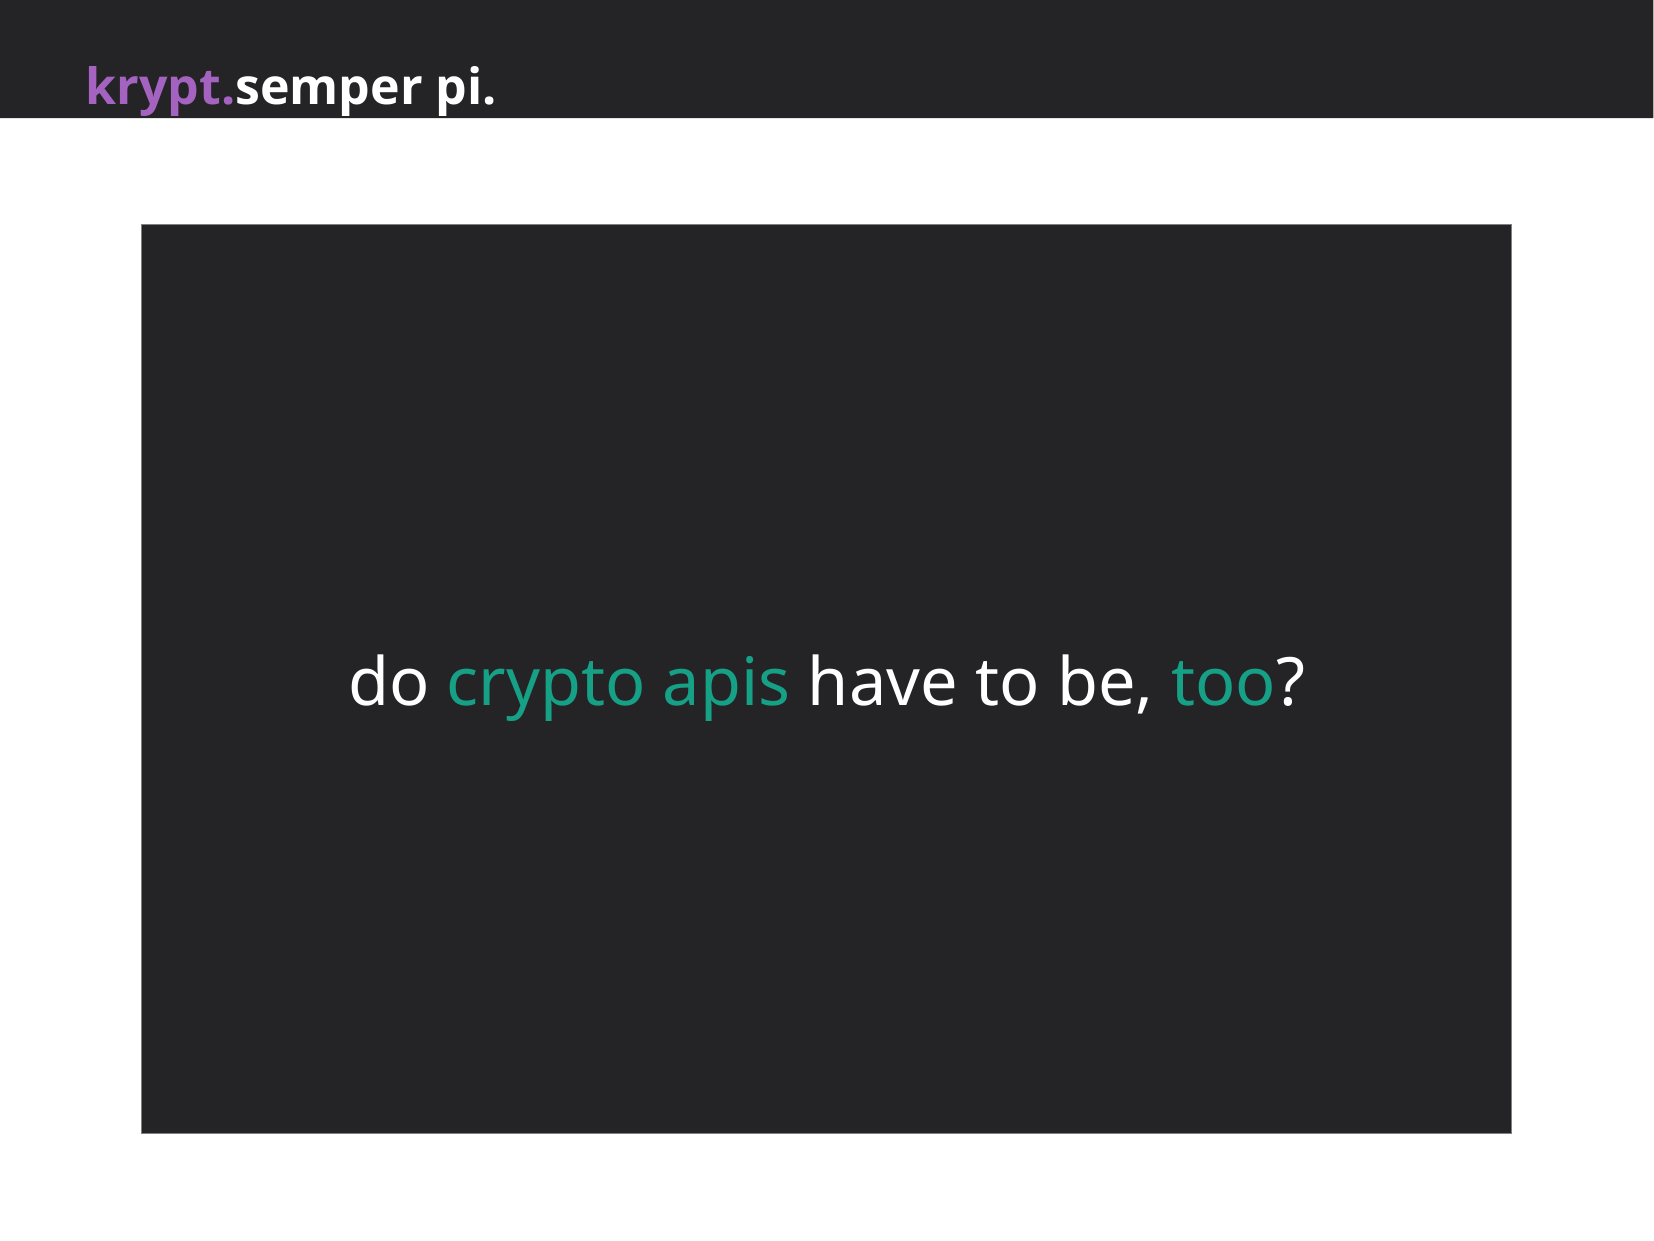

krypt.semper pi.
do crypto apis have to be, too?